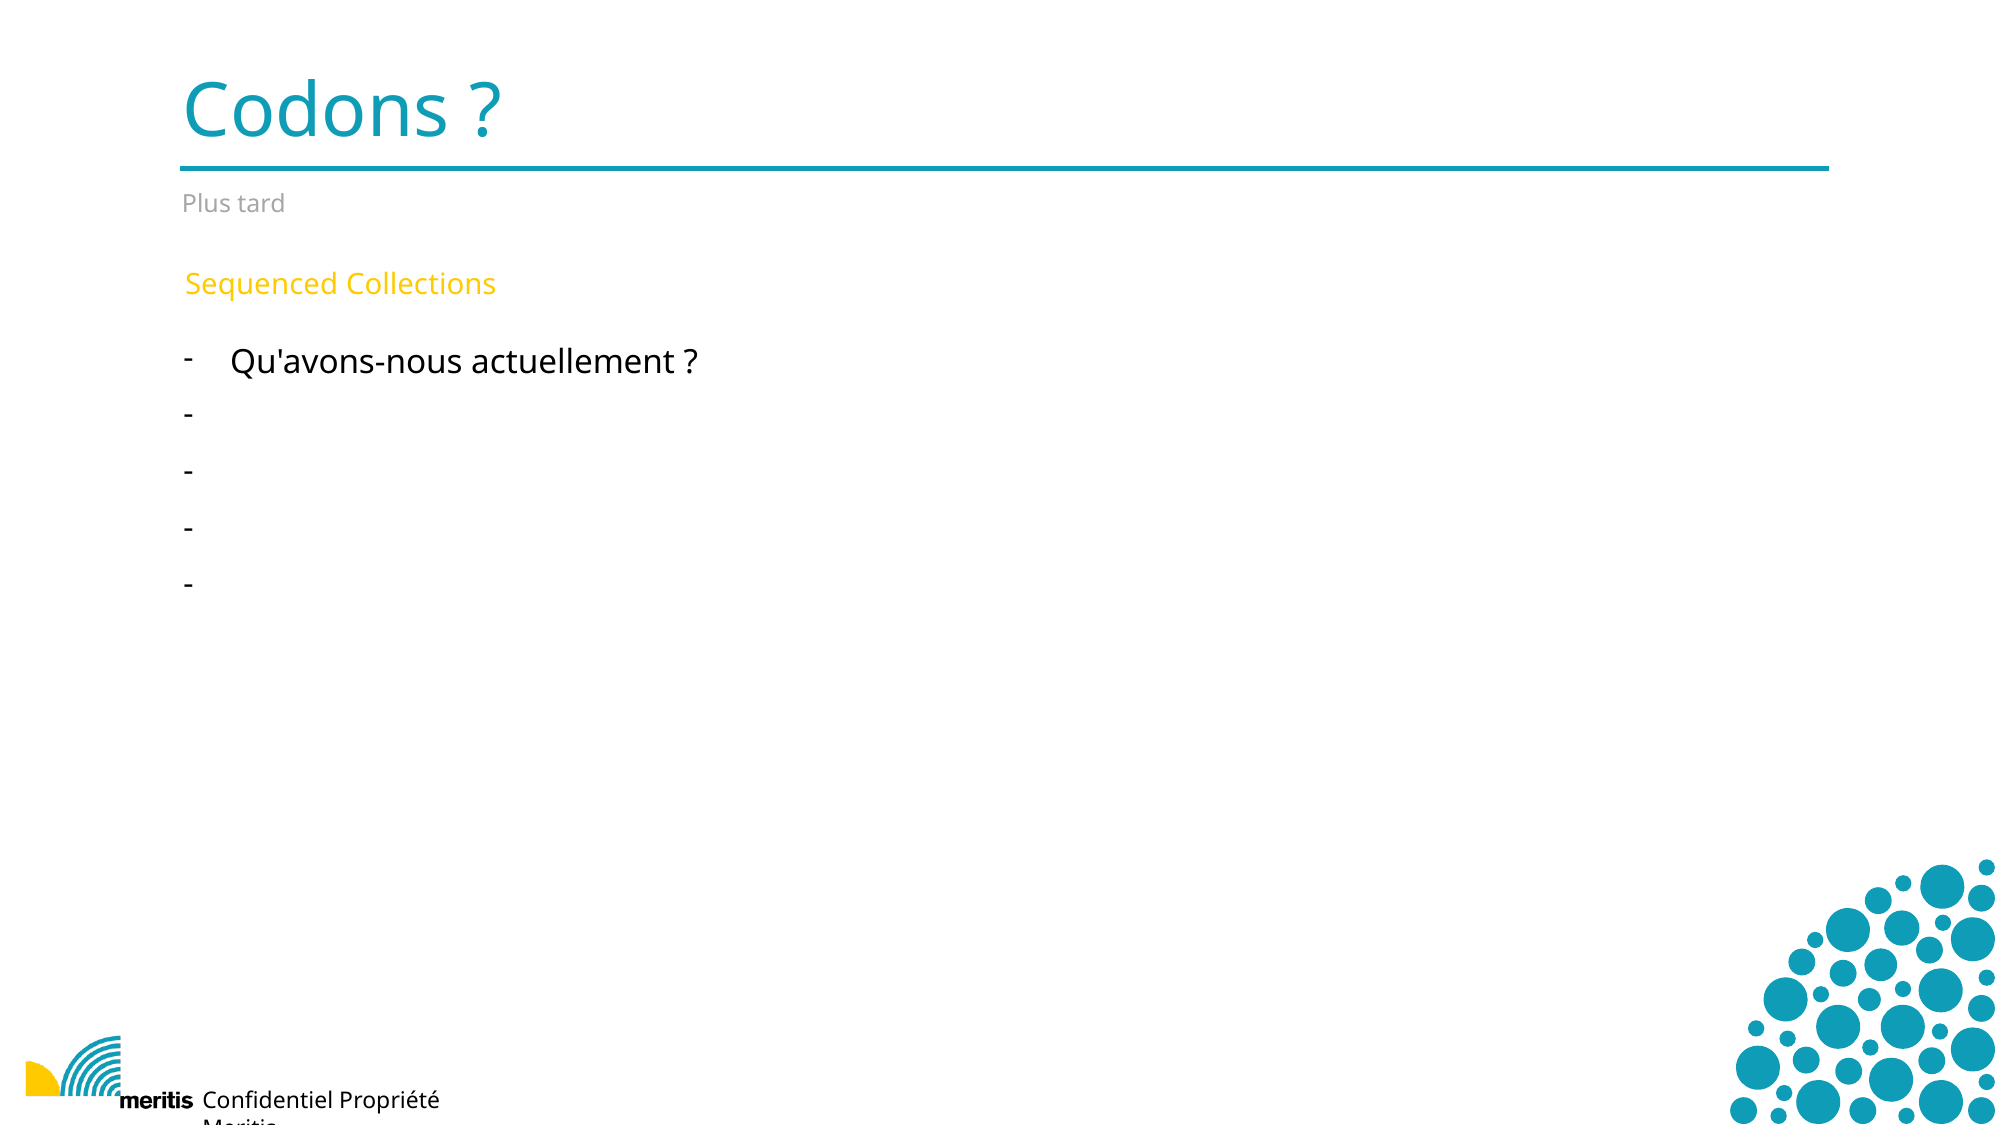

# Codons ?
Plus tard
Sequenced Collections
Qu'avons-nous actuellement ?